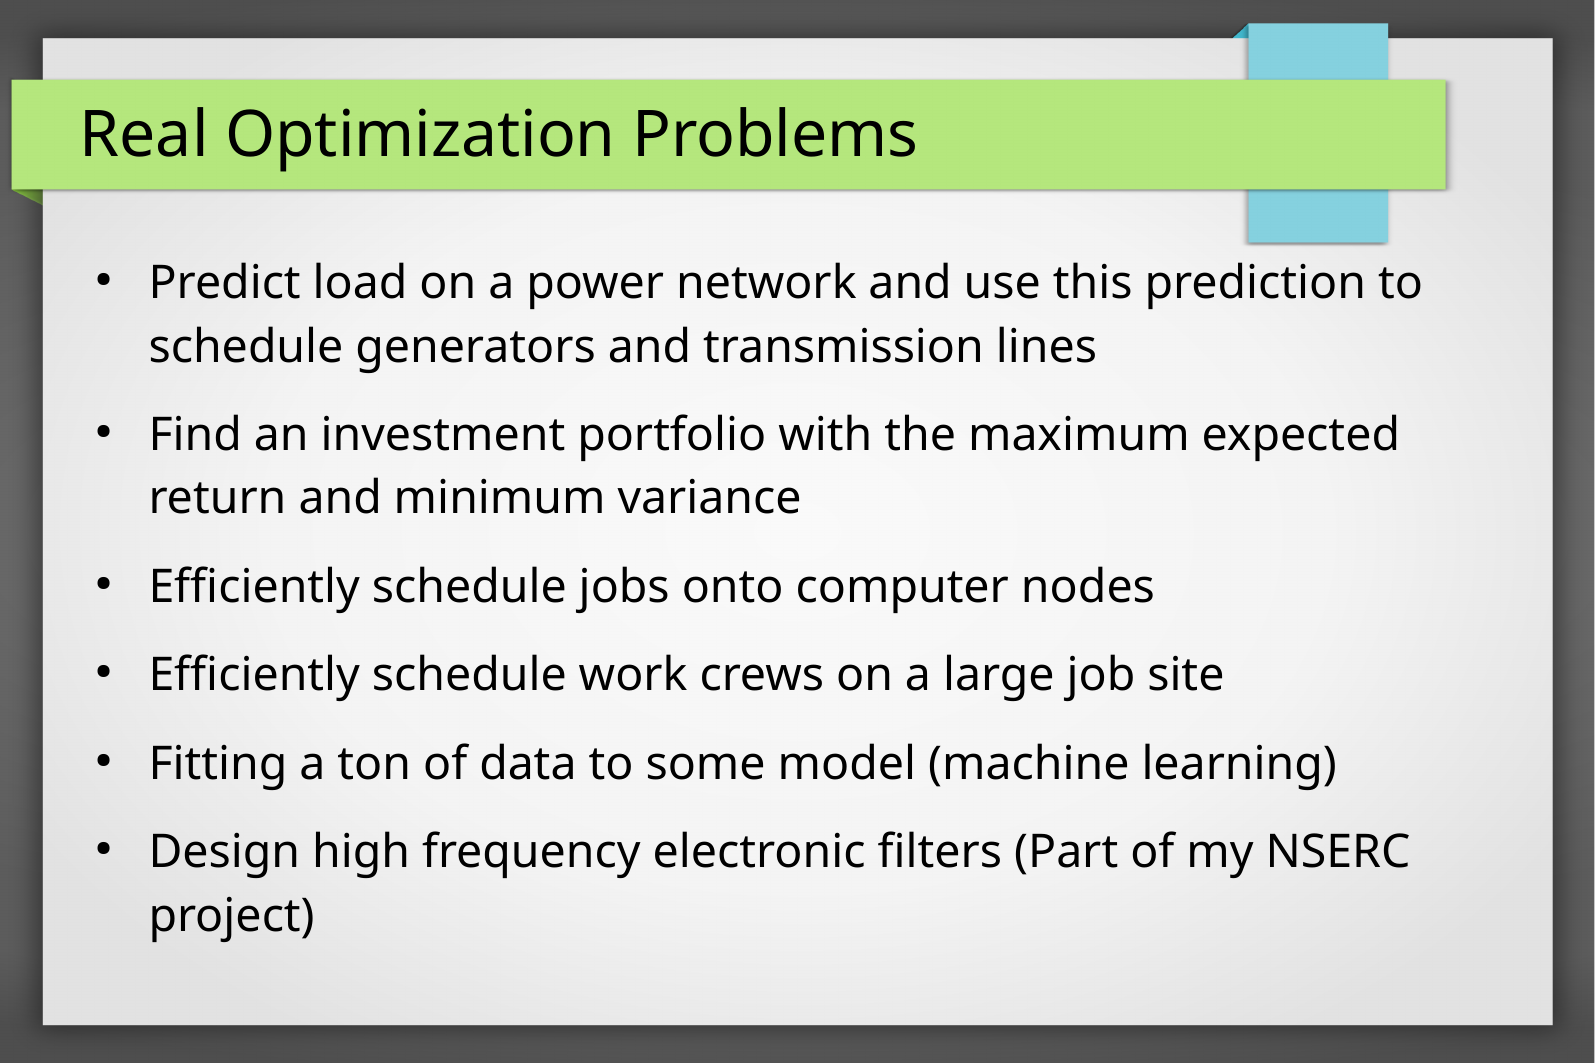

# Real Optimization Problems
Predict load on a power network and use this prediction to schedule generators and transmission lines
Find an investment portfolio with the maximum expected return and minimum variance
Efficiently schedule jobs onto computer nodes
Efficiently schedule work crews on a large job site
Fitting a ton of data to some model (machine learning)
Design high frequency electronic filters (Part of my NSERC project)